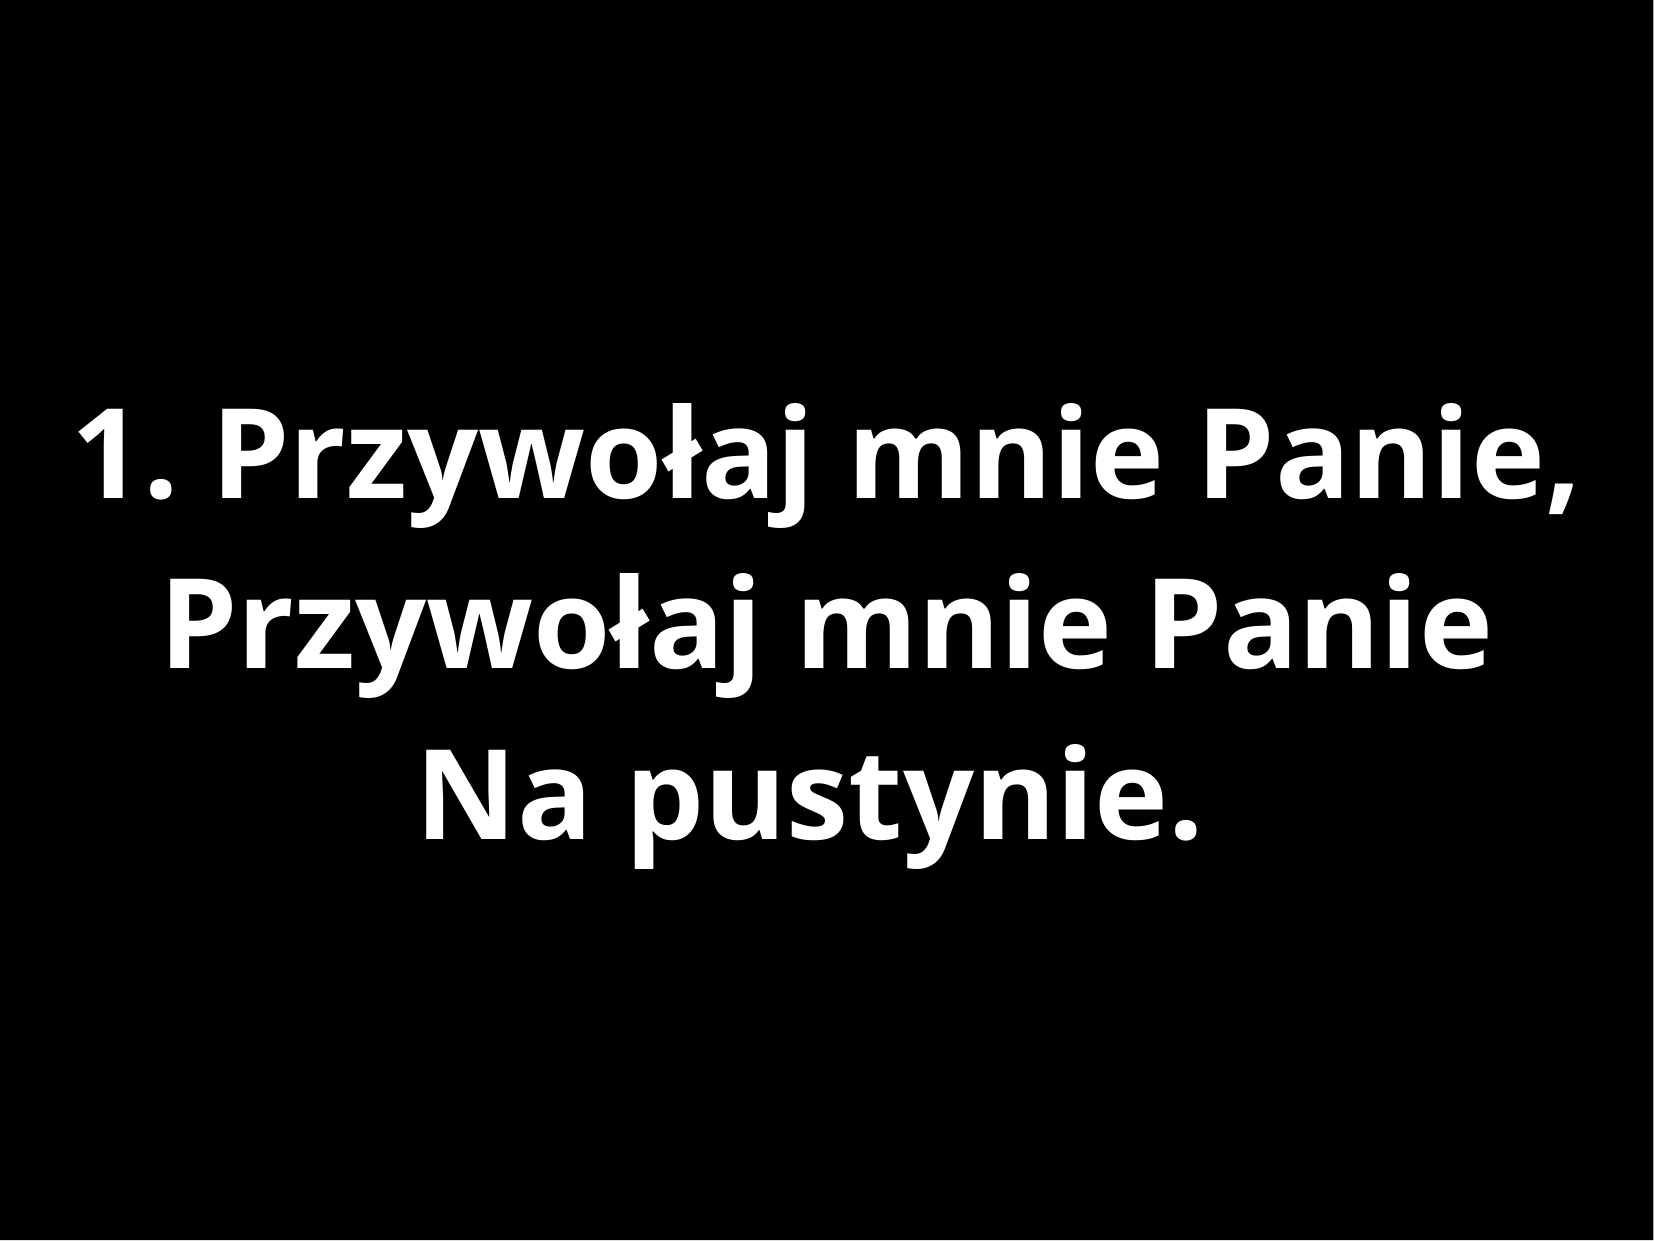

# 1. Przywołaj mnie Panie, Przywołaj mnie Panie Na pustynie.